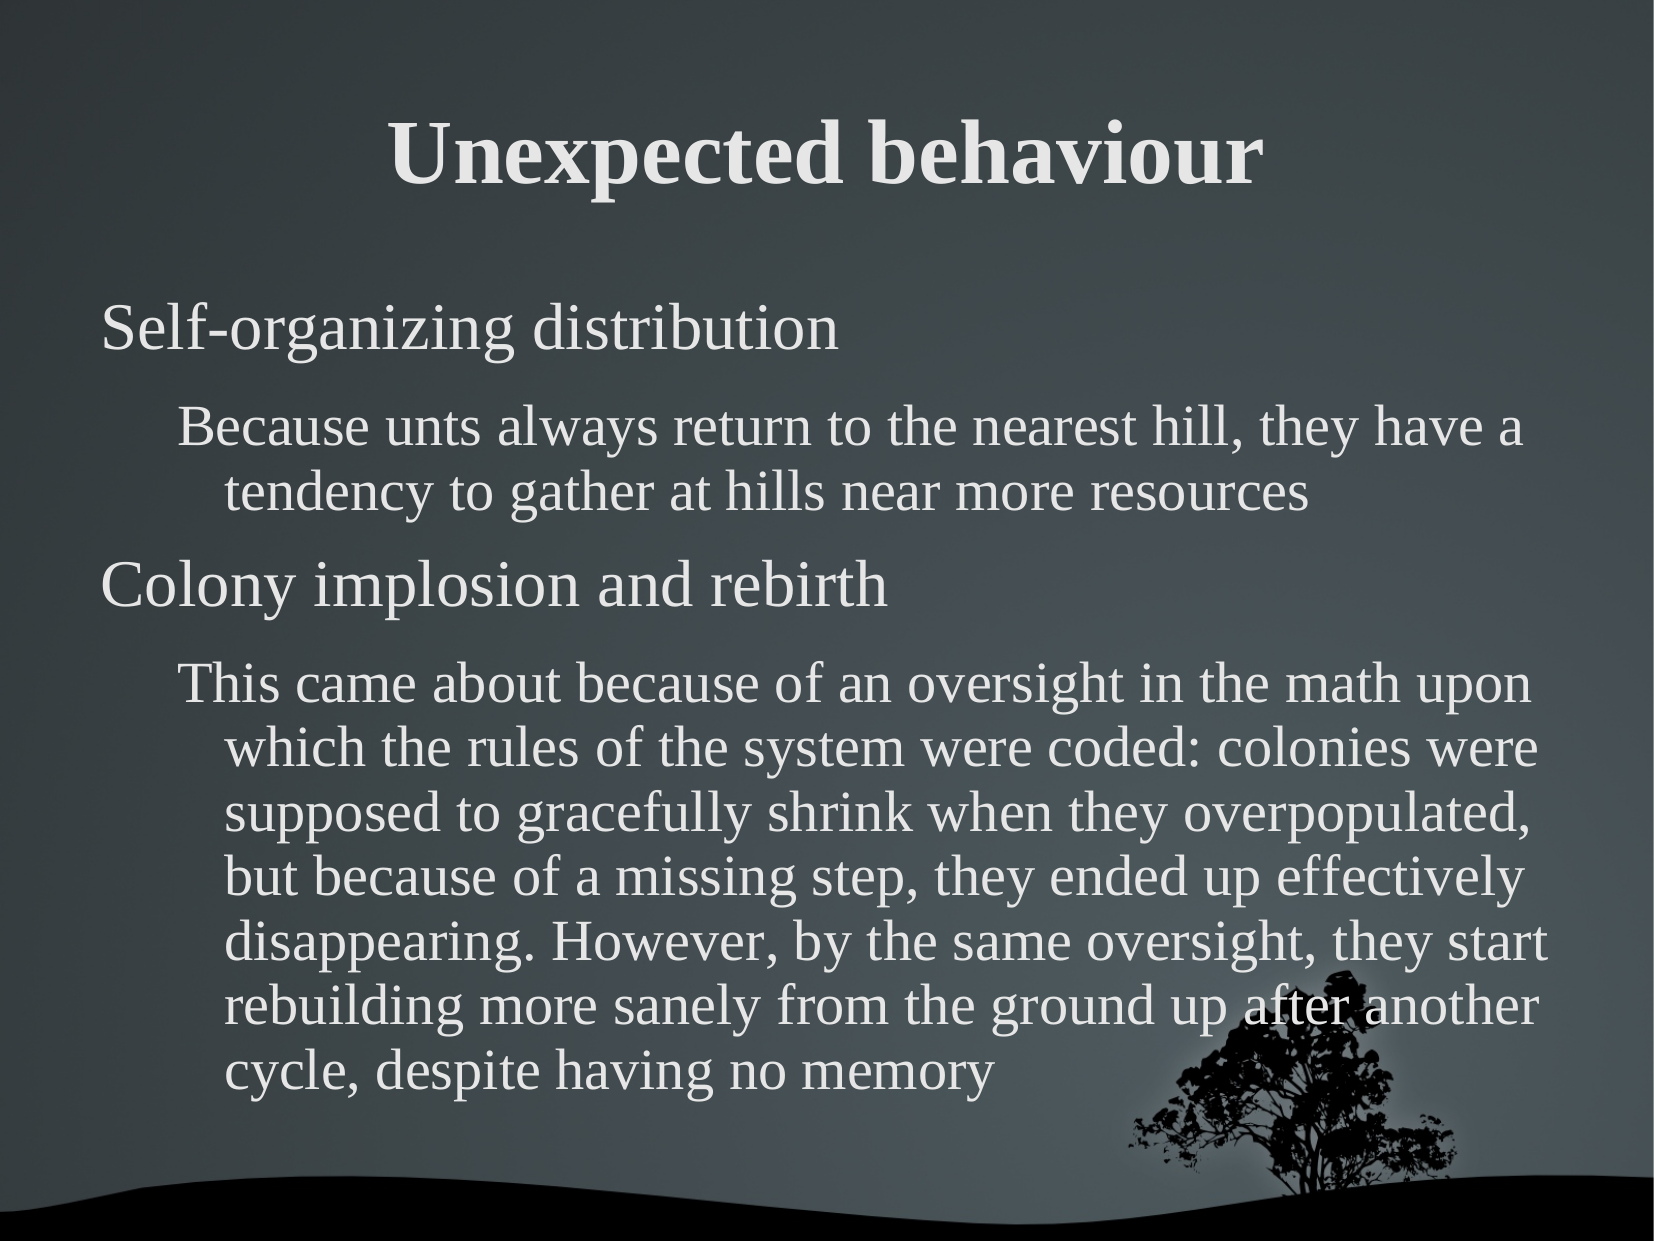

# Unexpected behaviour
Self-organizing distribution
Because unts always return to the nearest hill, they have a tendency to gather at hills near more resources
Colony implosion and rebirth
This came about because of an oversight in the math upon which the rules of the system were coded: colonies were supposed to gracefully shrink when they overpopulated, but because of a missing step, they ended up effectively disappearing. However, by the same oversight, they start rebuilding more sanely from the ground up after another cycle, despite having no memory